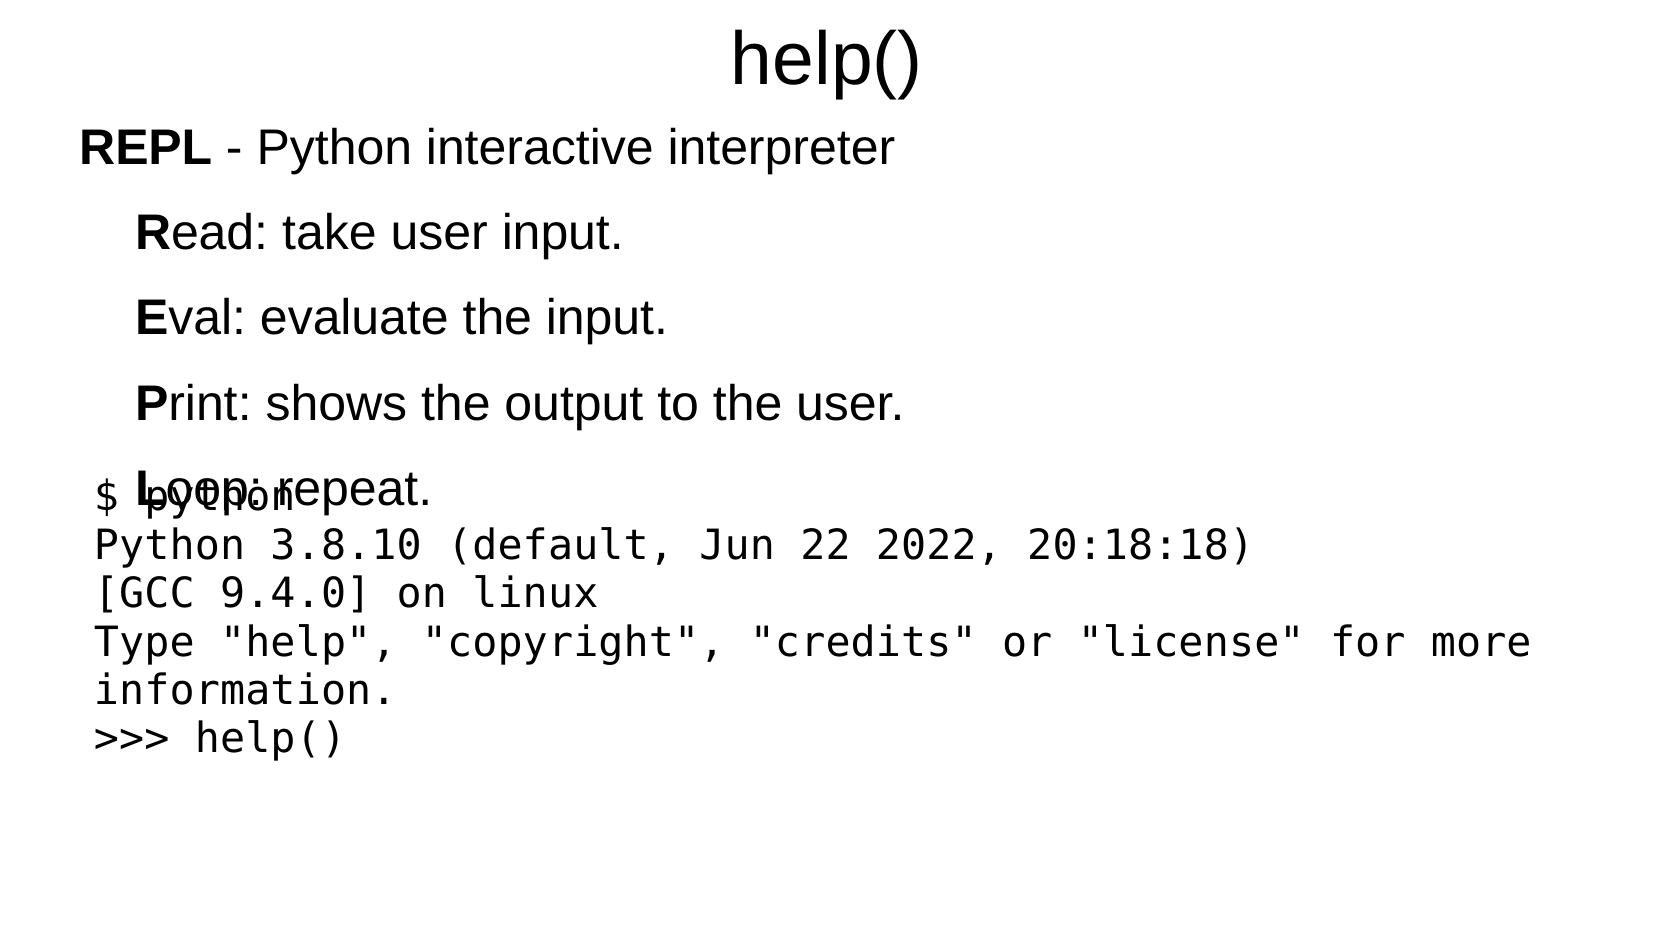

# help()
REPL - Python interactive interpreter
 Read: take user input.
 Eval: evaluate the input.
 Print: shows the output to the user.
 Loop: repeat.
$ python
Python 3.8.10 (default, Jun 22 2022, 20:18:18)
[GCC 9.4.0] on linux
Type "help", "copyright", "credits" or "license" for more information.
>>> help()